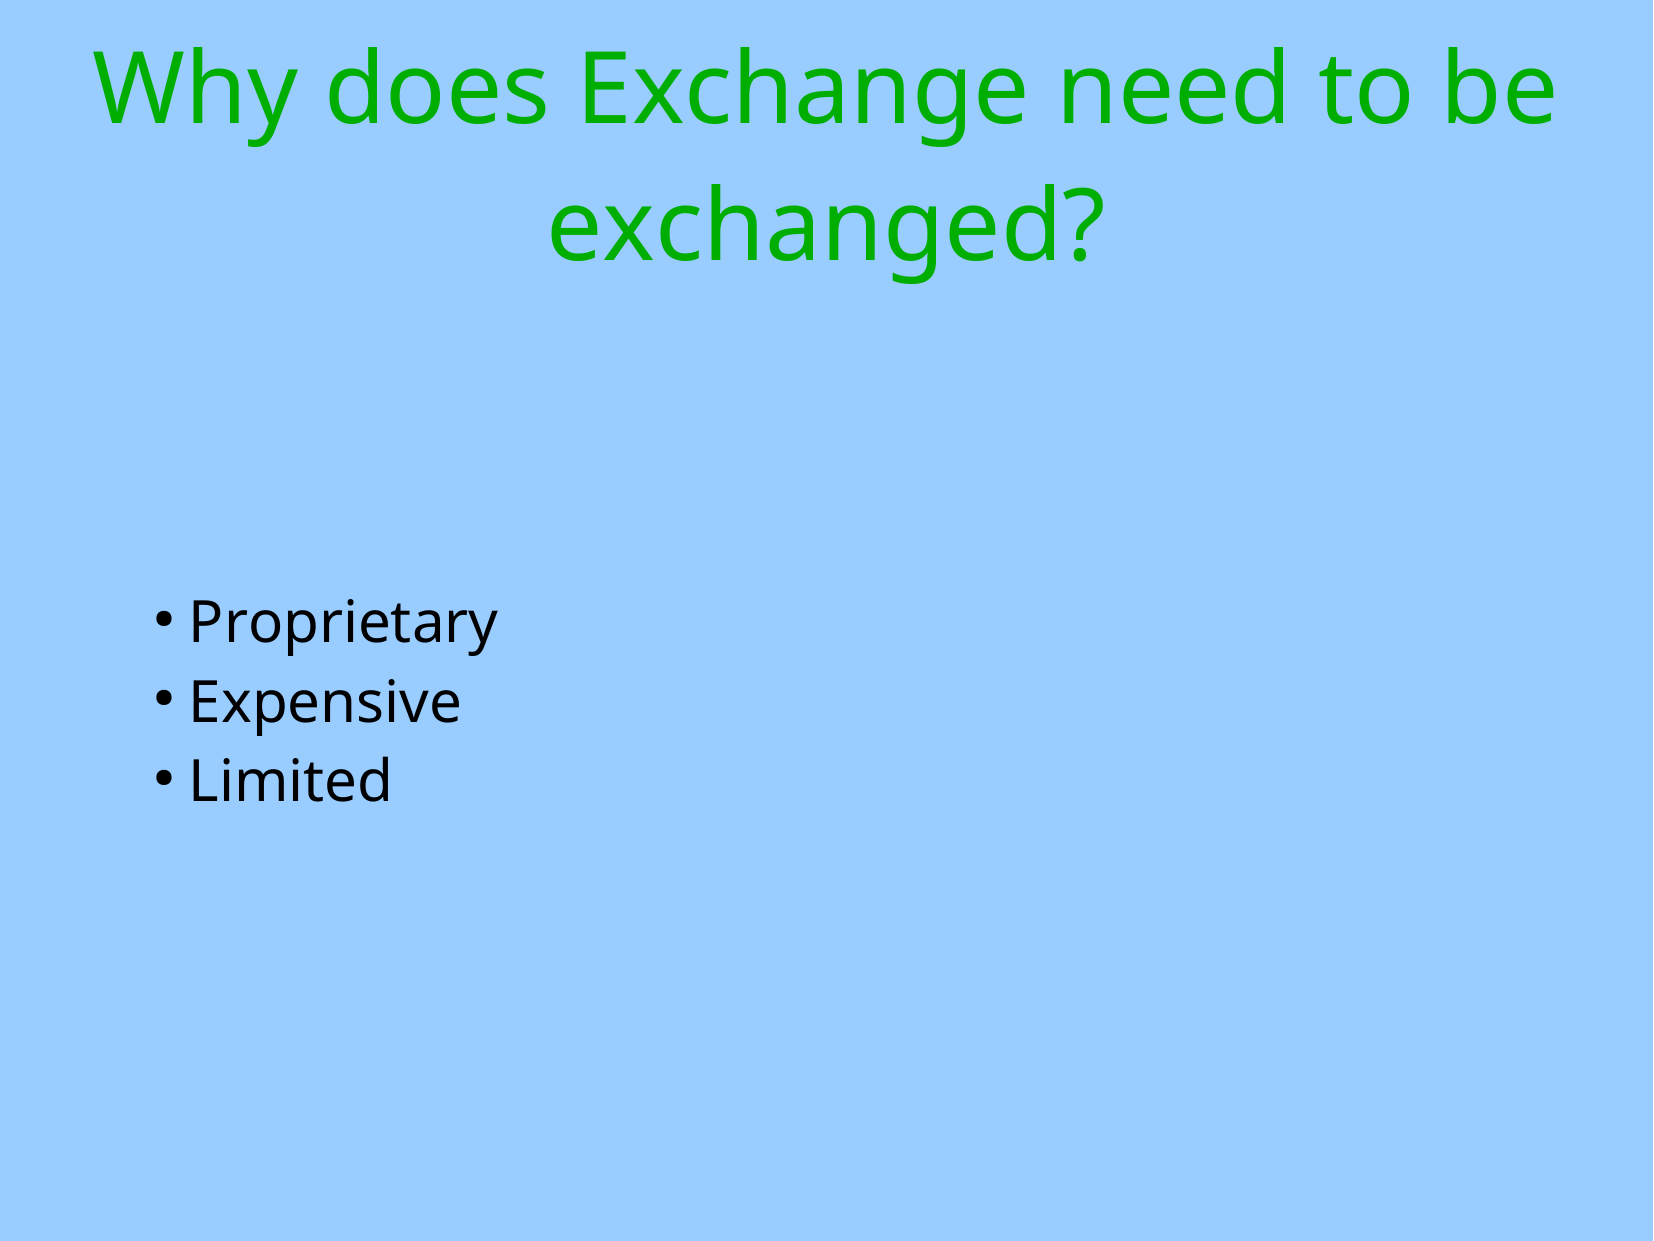

# Why does Exchange need to be exchanged?
Proprietary
Expensive
Limited